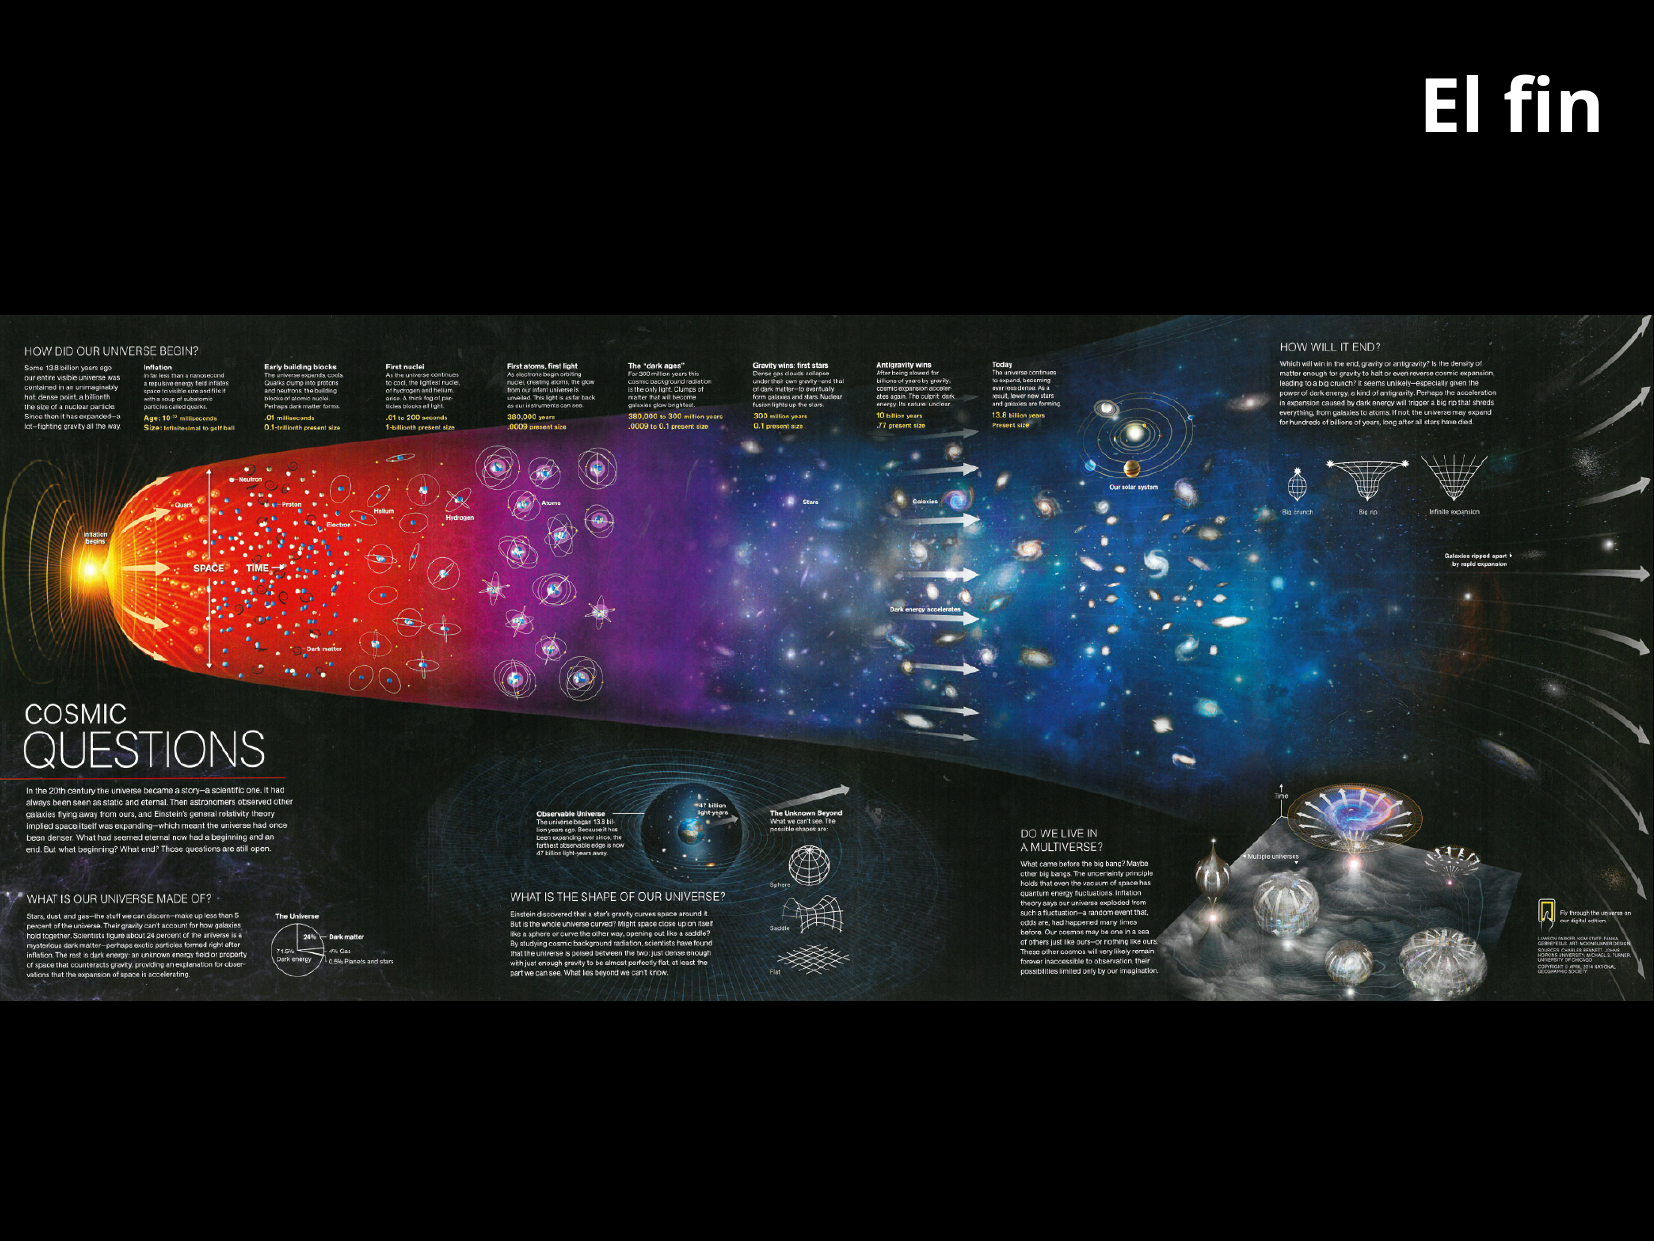

# El fin
H. Asorey - Física IV B
36